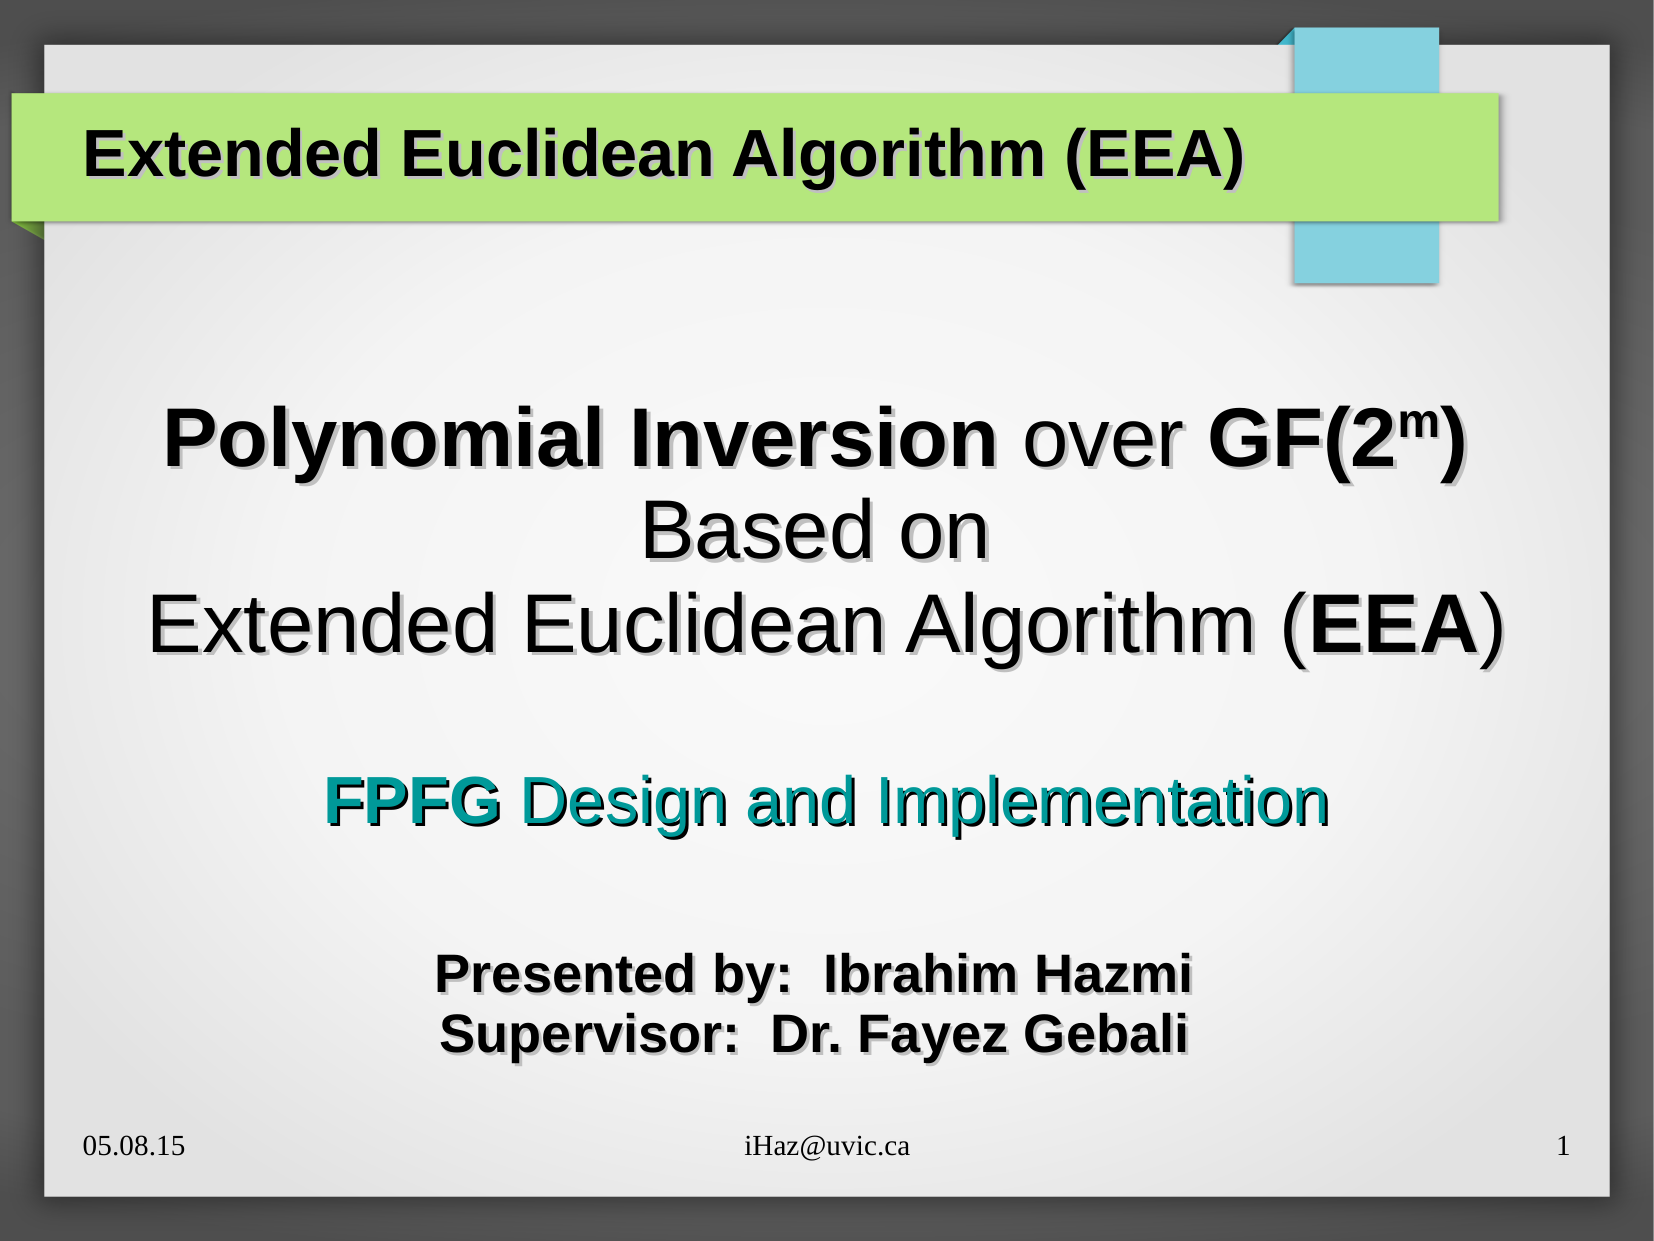

# Extended Euclidean Algorithm (EEA)
Polynomial Inversion over GF(2m)
Based on
Extended Euclidean Algorithm (EEA)
FPFG Design and Implementation
Presented by: Ibrahim Hazmi
Supervisor: Dr. Fayez Gebali
05.08.15
iHaz@uvic.ca
1